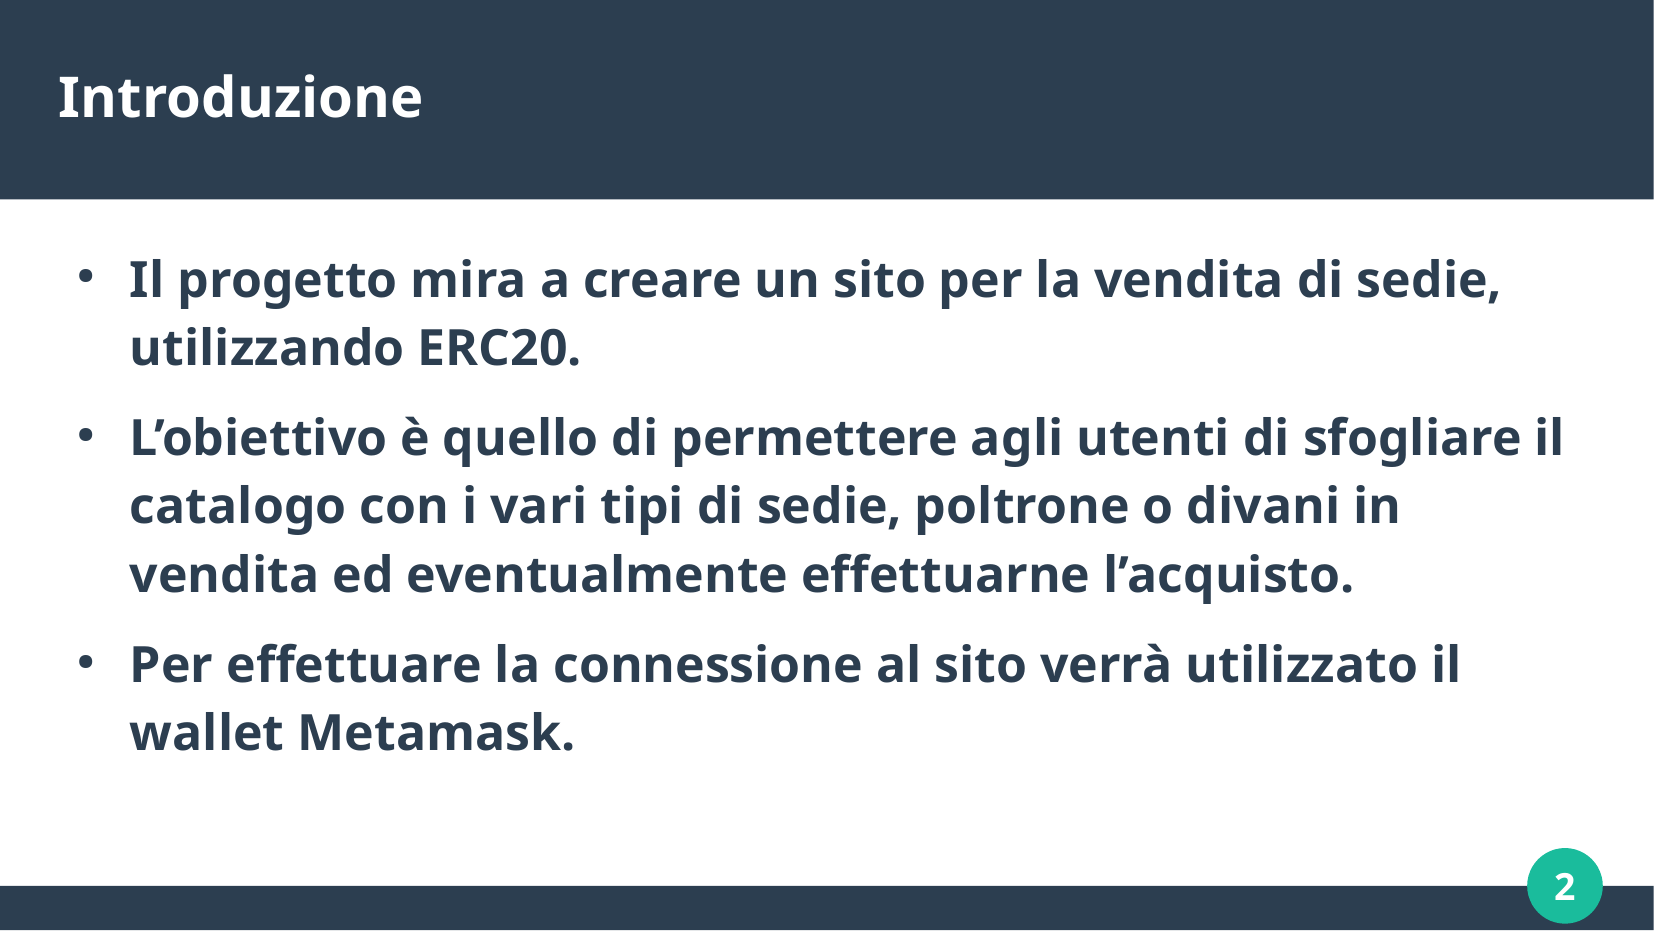

# Introduzione
Il progetto mira a creare un sito per la vendita di sedie, utilizzando ERC20.
L’obiettivo è quello di permettere agli utenti di sfogliare il catalogo con i vari tipi di sedie, poltrone o divani in vendita ed eventualmente effettuarne l’acquisto.
Per effettuare la connessione al sito verrà utilizzato il wallet Metamask.